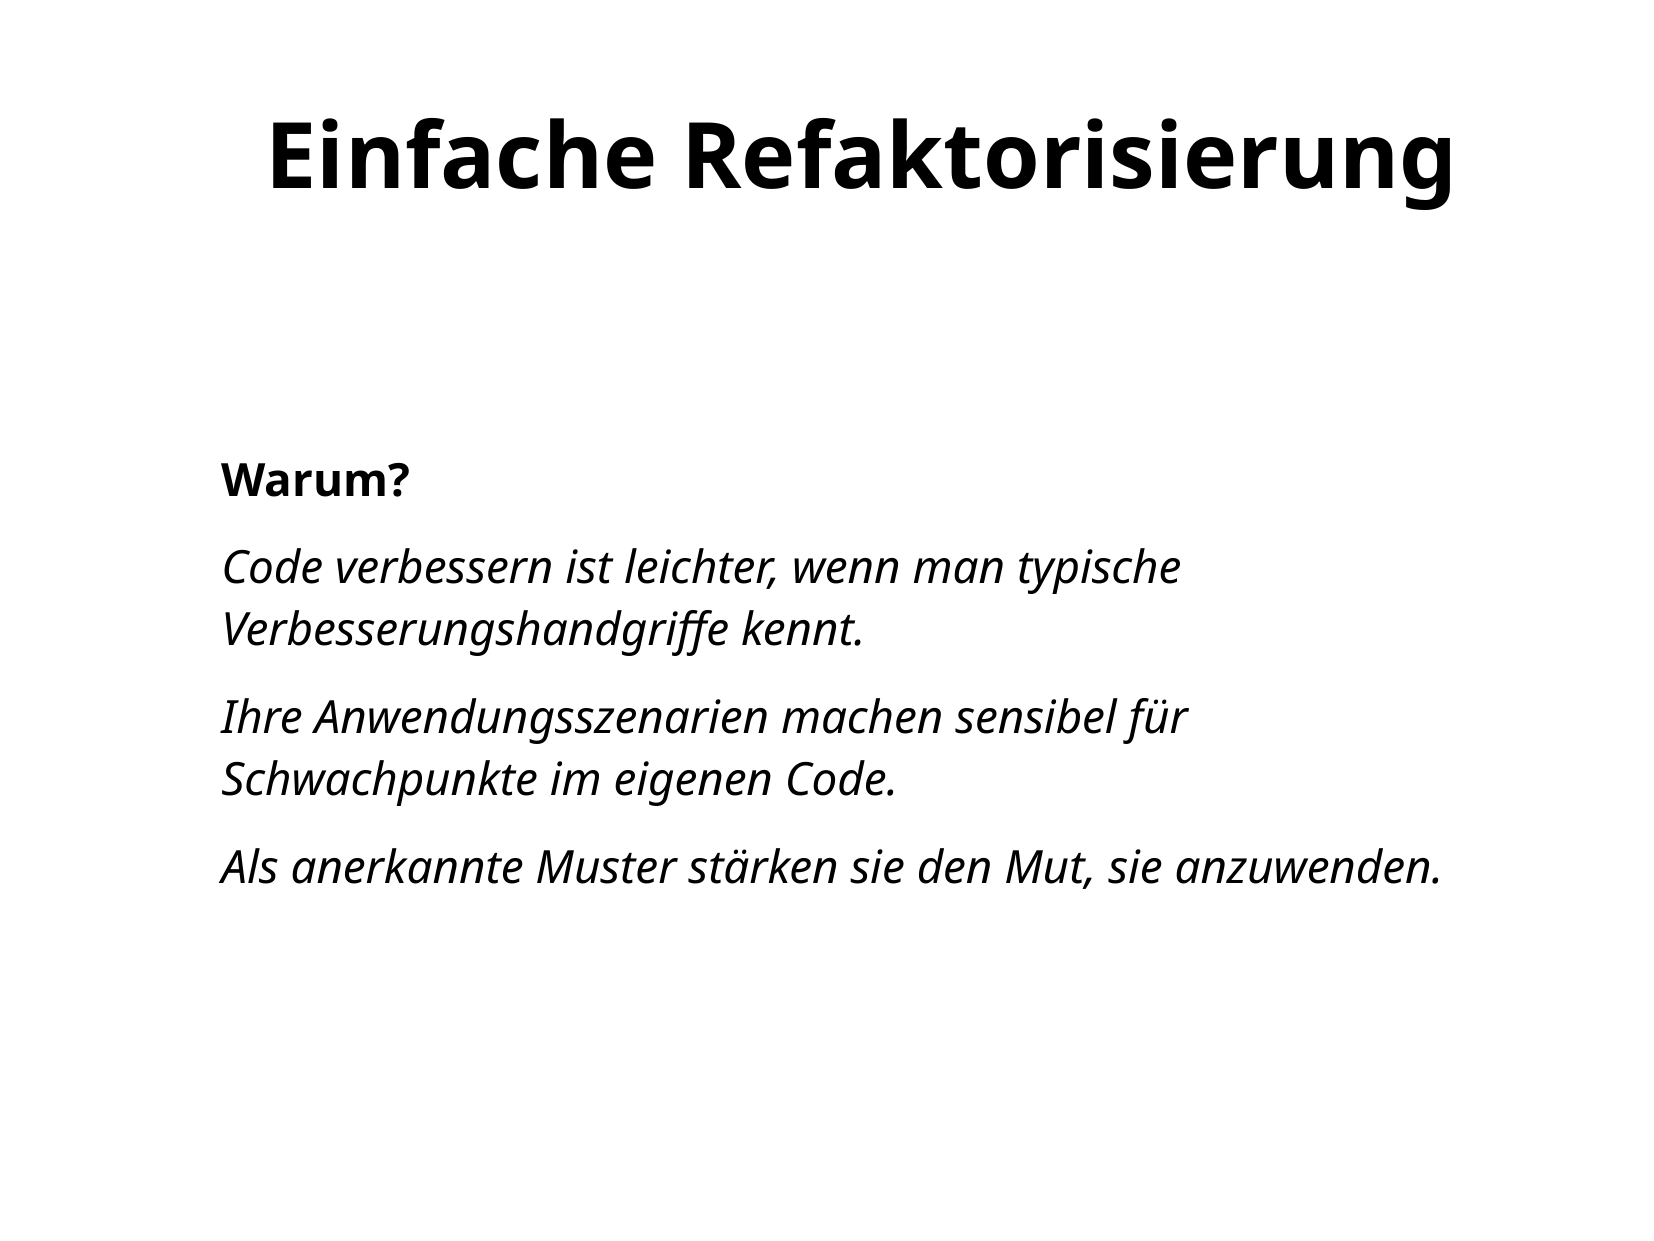

# Einfache Refaktorisierung
Warum?
Code verbessern ist leichter, wenn man typische Verbesserungshandgriffe kennt.
Ihre Anwendungsszenarien machen sensibel für Schwachpunkte im eigenen Code.
Als anerkannte Muster stärken sie den Mut, sie anzuwenden.